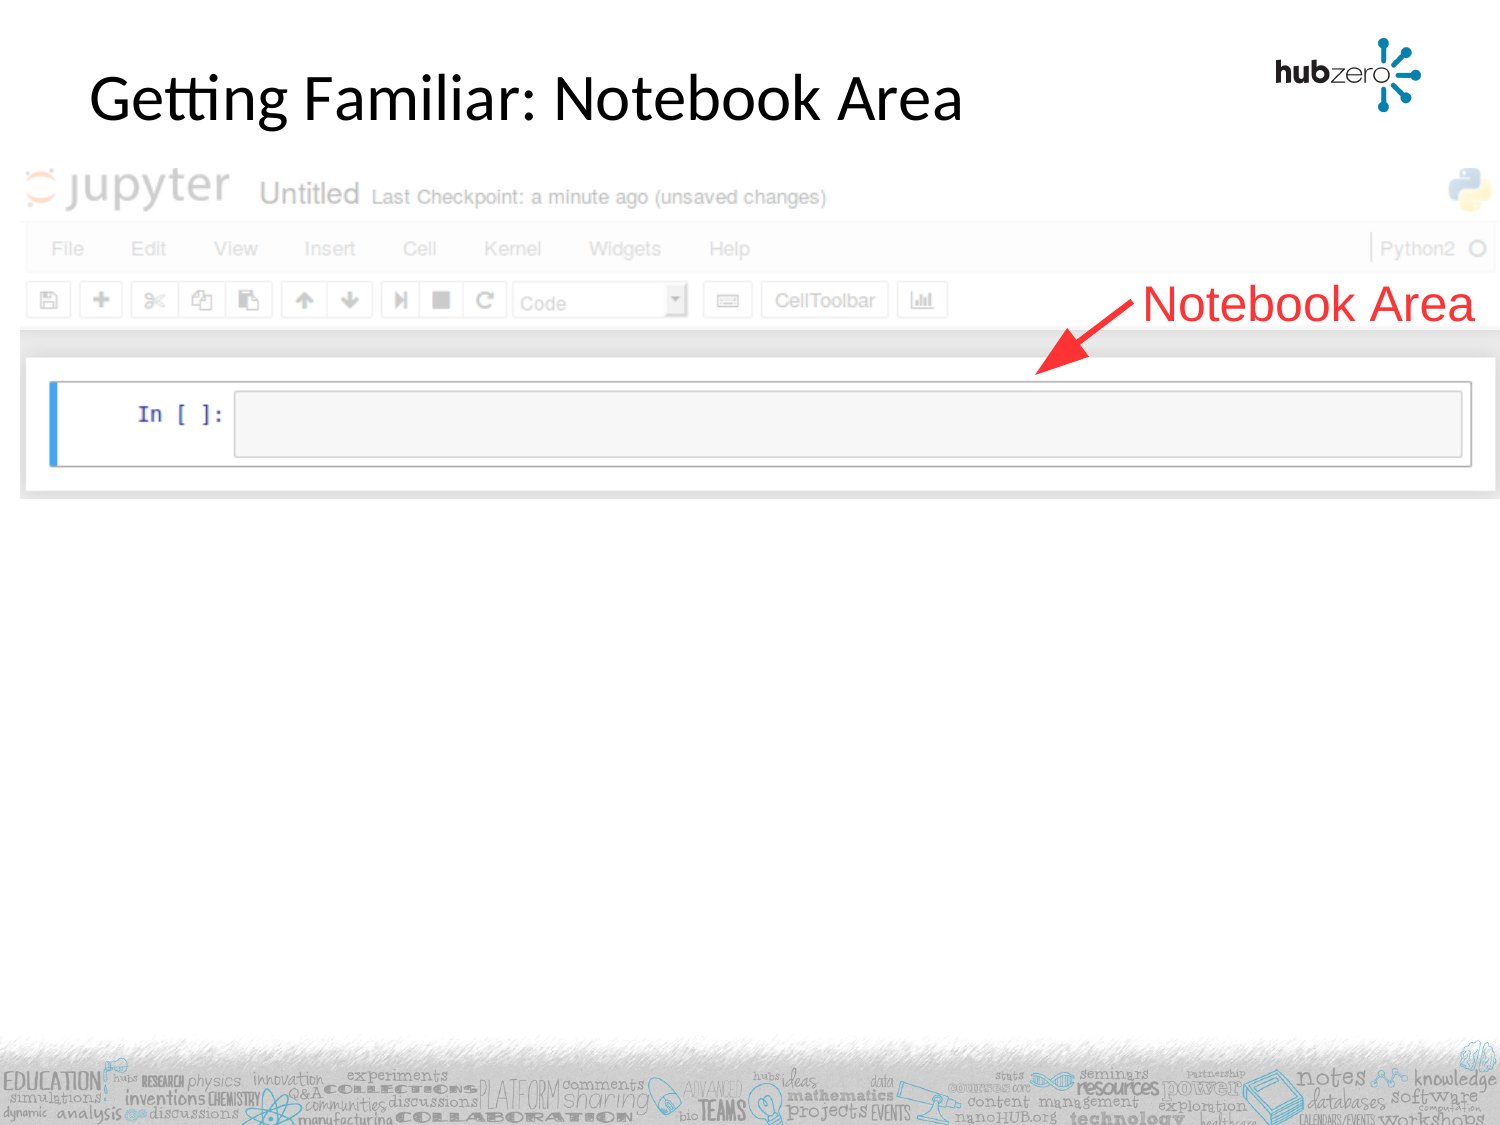

# Getting Familiar: Notebook Area
Notebook Area